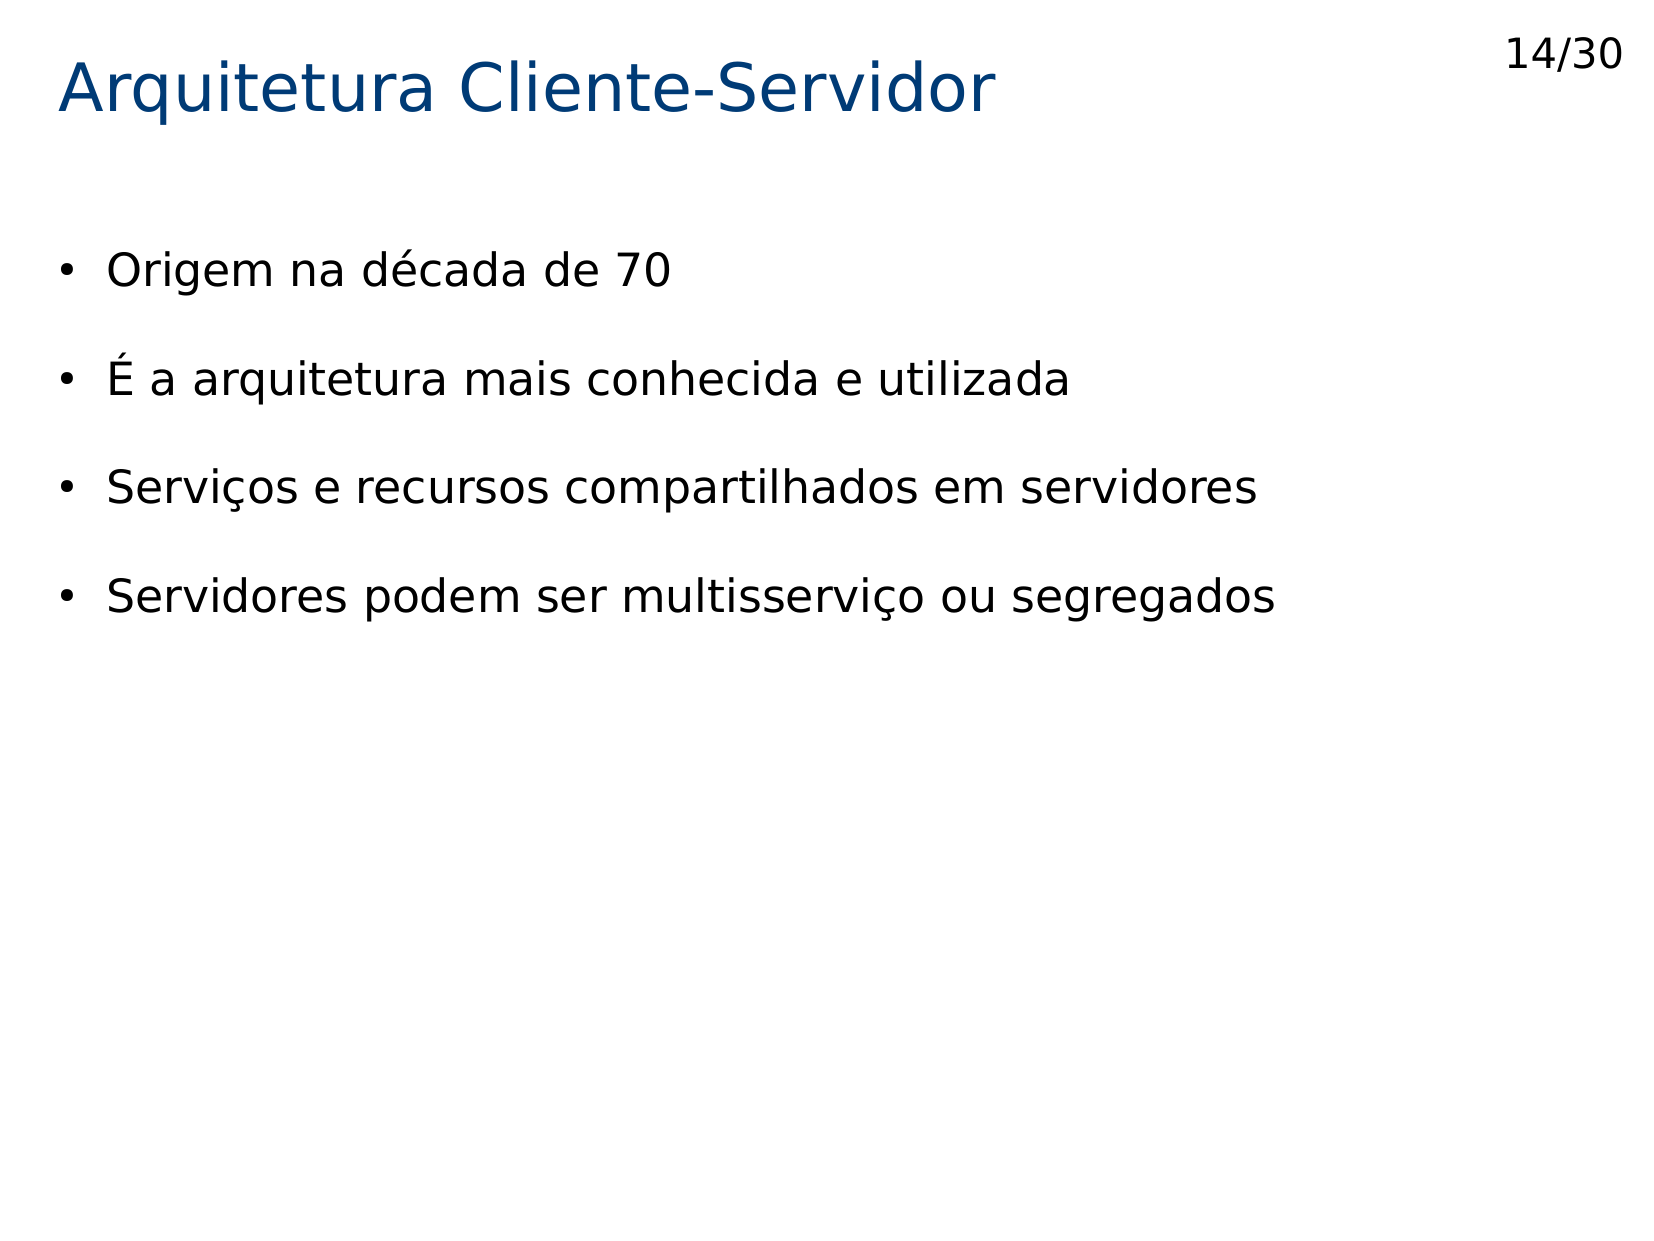

# Arquitetura Cliente-Servidor
14
Origem na década de 70
É a arquitetura mais conhecida e utilizada
Serviços e recursos compartilhados em servidores
Servidores podem ser multisserviço ou segregados